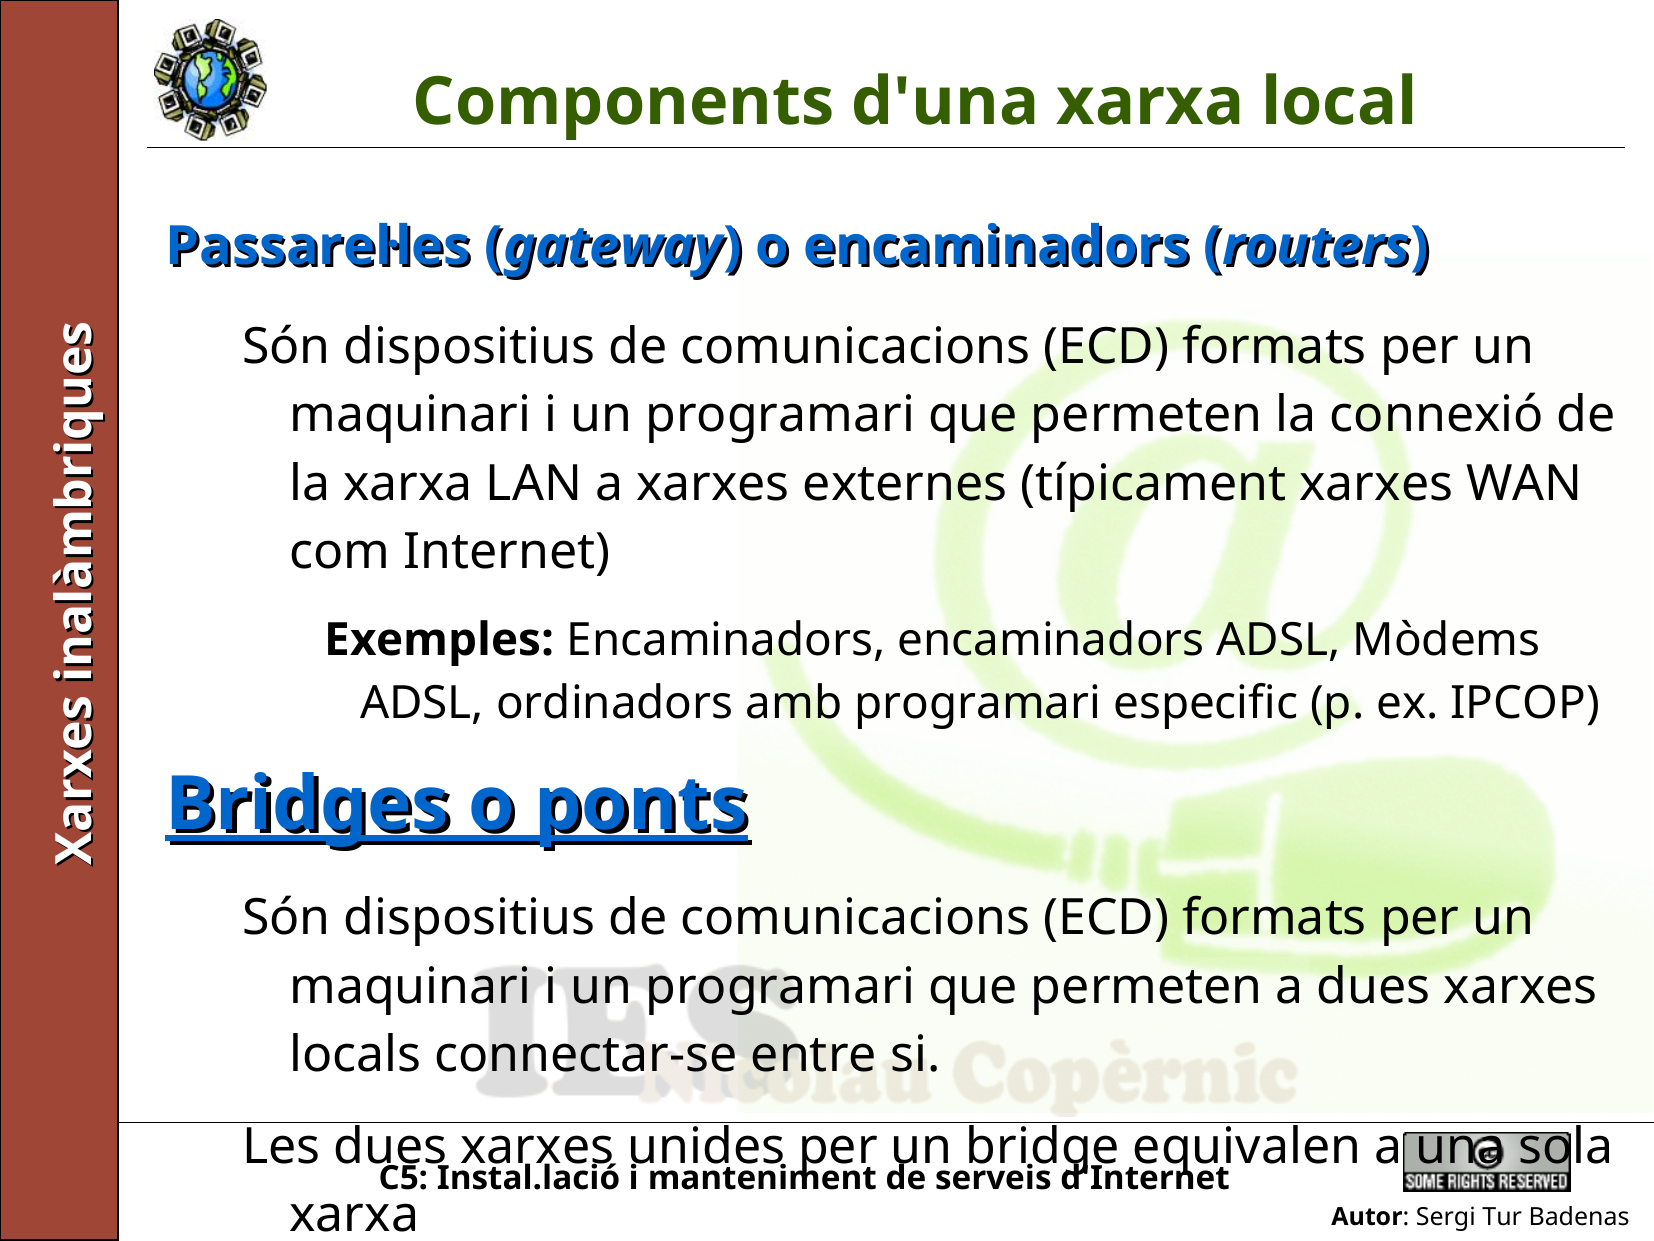

# Components d'una xarxa local
Passarel·les (gateway) o encaminadors (routers)
Són dispositius de comunicacions (ECD) formats per un maquinari i un programari que permeten la connexió de la xarxa LAN a xarxes externes (típicament xarxes WAN com Internet)
Exemples: Encaminadors, encaminadors ADSL, Mòdems ADSL, ordinadors amb programari especific (p. ex. IPCOP)
Bridges o ponts
Són dispositius de comunicacions (ECD) formats per un maquinari i un programari que permeten a dues xarxes locals connectar-se entre si.
Les dues xarxes unides per un bridge equivalen a una sola xarxa
Exemples: Encaminador en mode bridge, bridges acobladors de xarxes diferents (p. ex. coaxial a parell trenat)